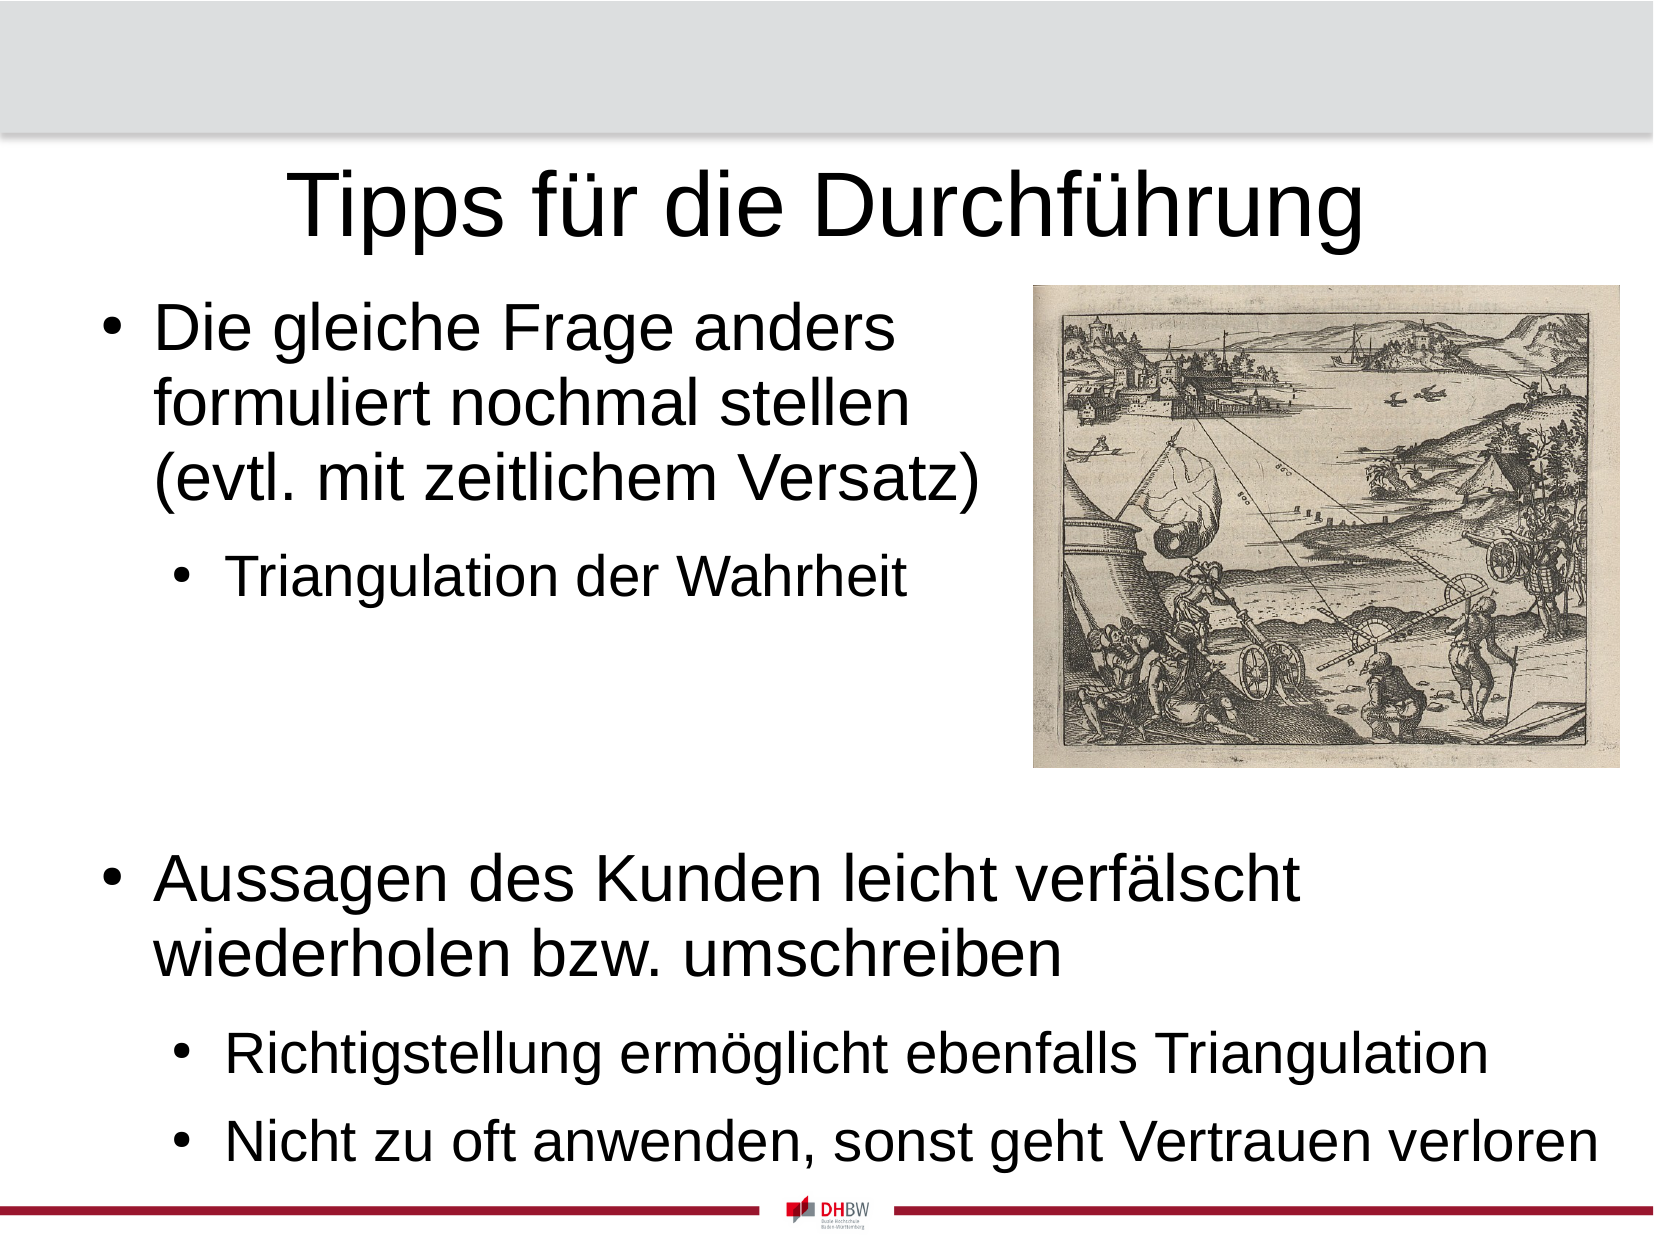

# Tipps für die Durchführung
Die gleiche Frage anders
formuliert nochmal stellen
(evtl. mit zeitlichem Versatz)
Triangulation der Wahrheit
Aussagen des Kunden leicht verfälscht wiederholen bzw. umschreiben
Richtigstellung ermöglicht ebenfalls Triangulation
Nicht zu oft anwenden, sonst geht Vertrauen verloren